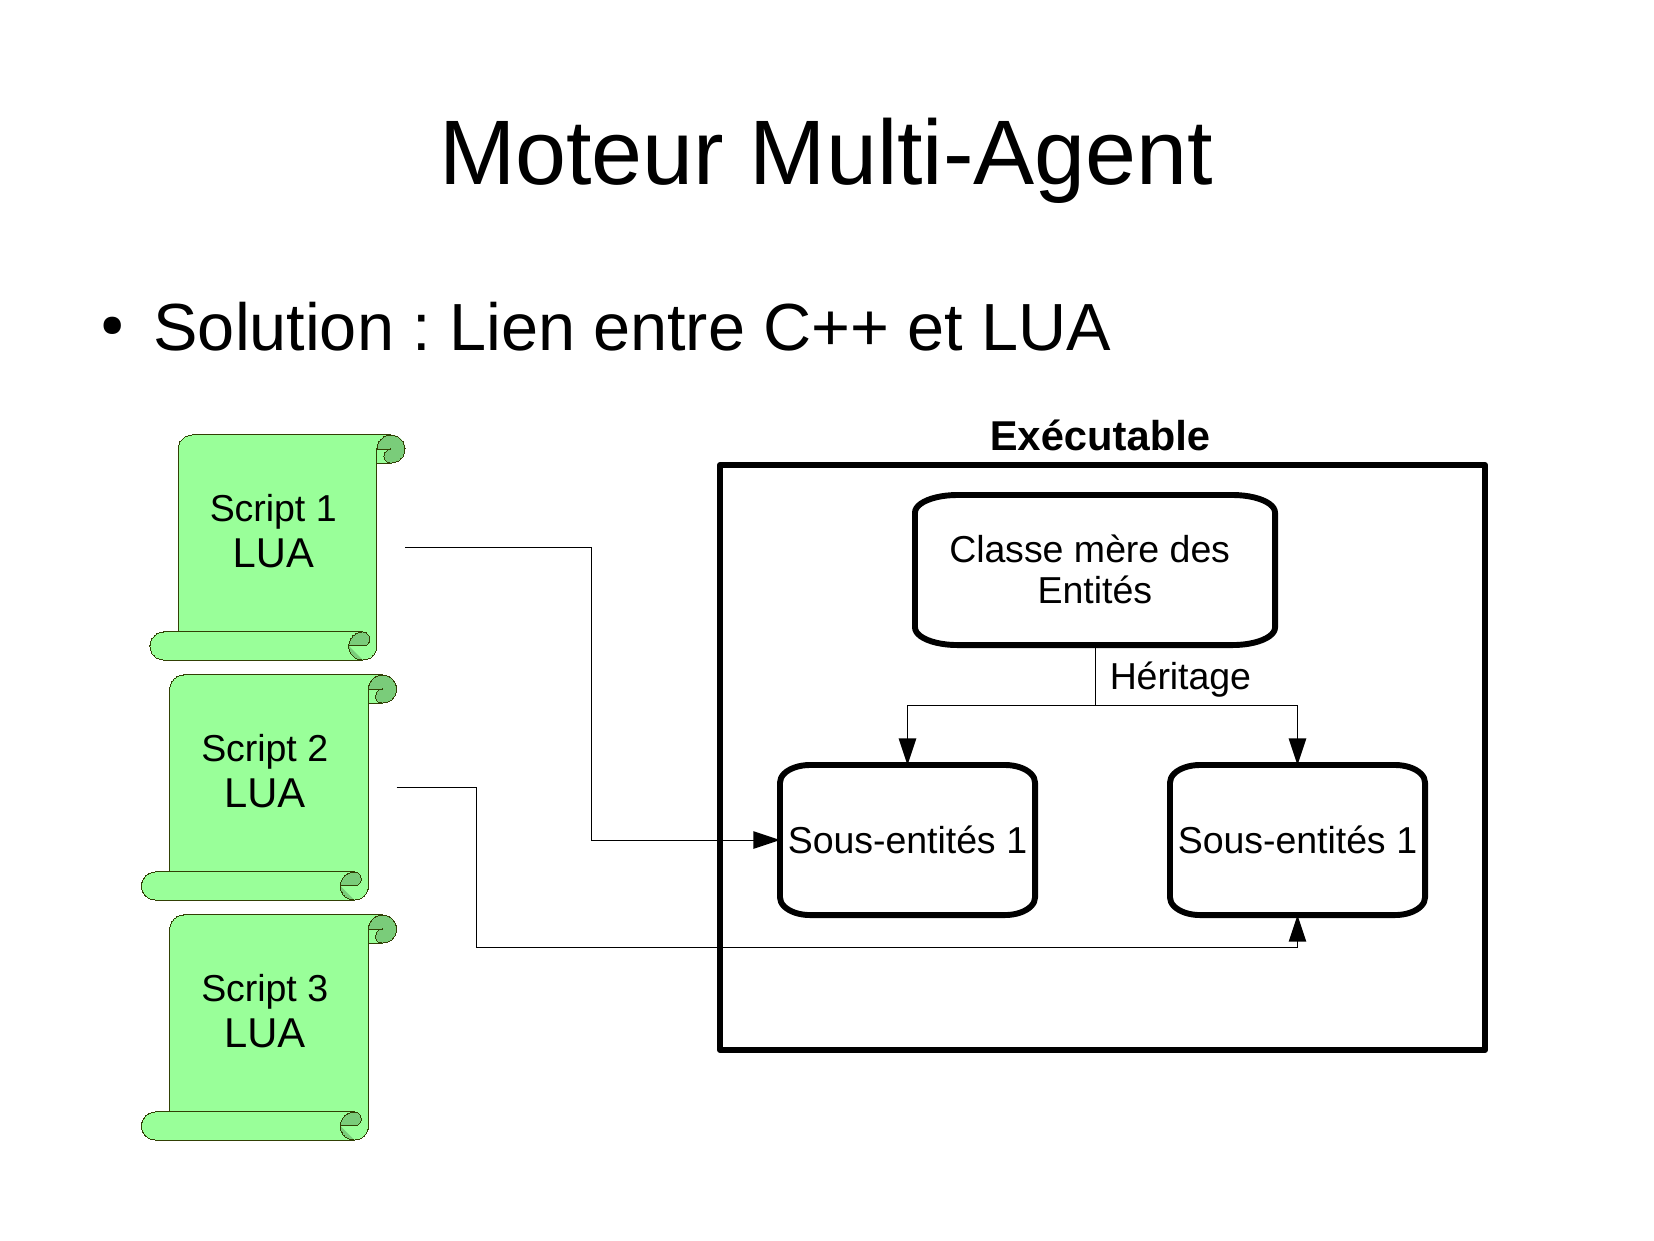

# Moteur Multi-Agent
Solution : Lien entre C++ et LUA
Exécutable
Script 1
LUA
Classe mère des
Entités
Héritage
Script 2
LUA
Sous-entités 1
Sous-entités 1
Script 3
LUA